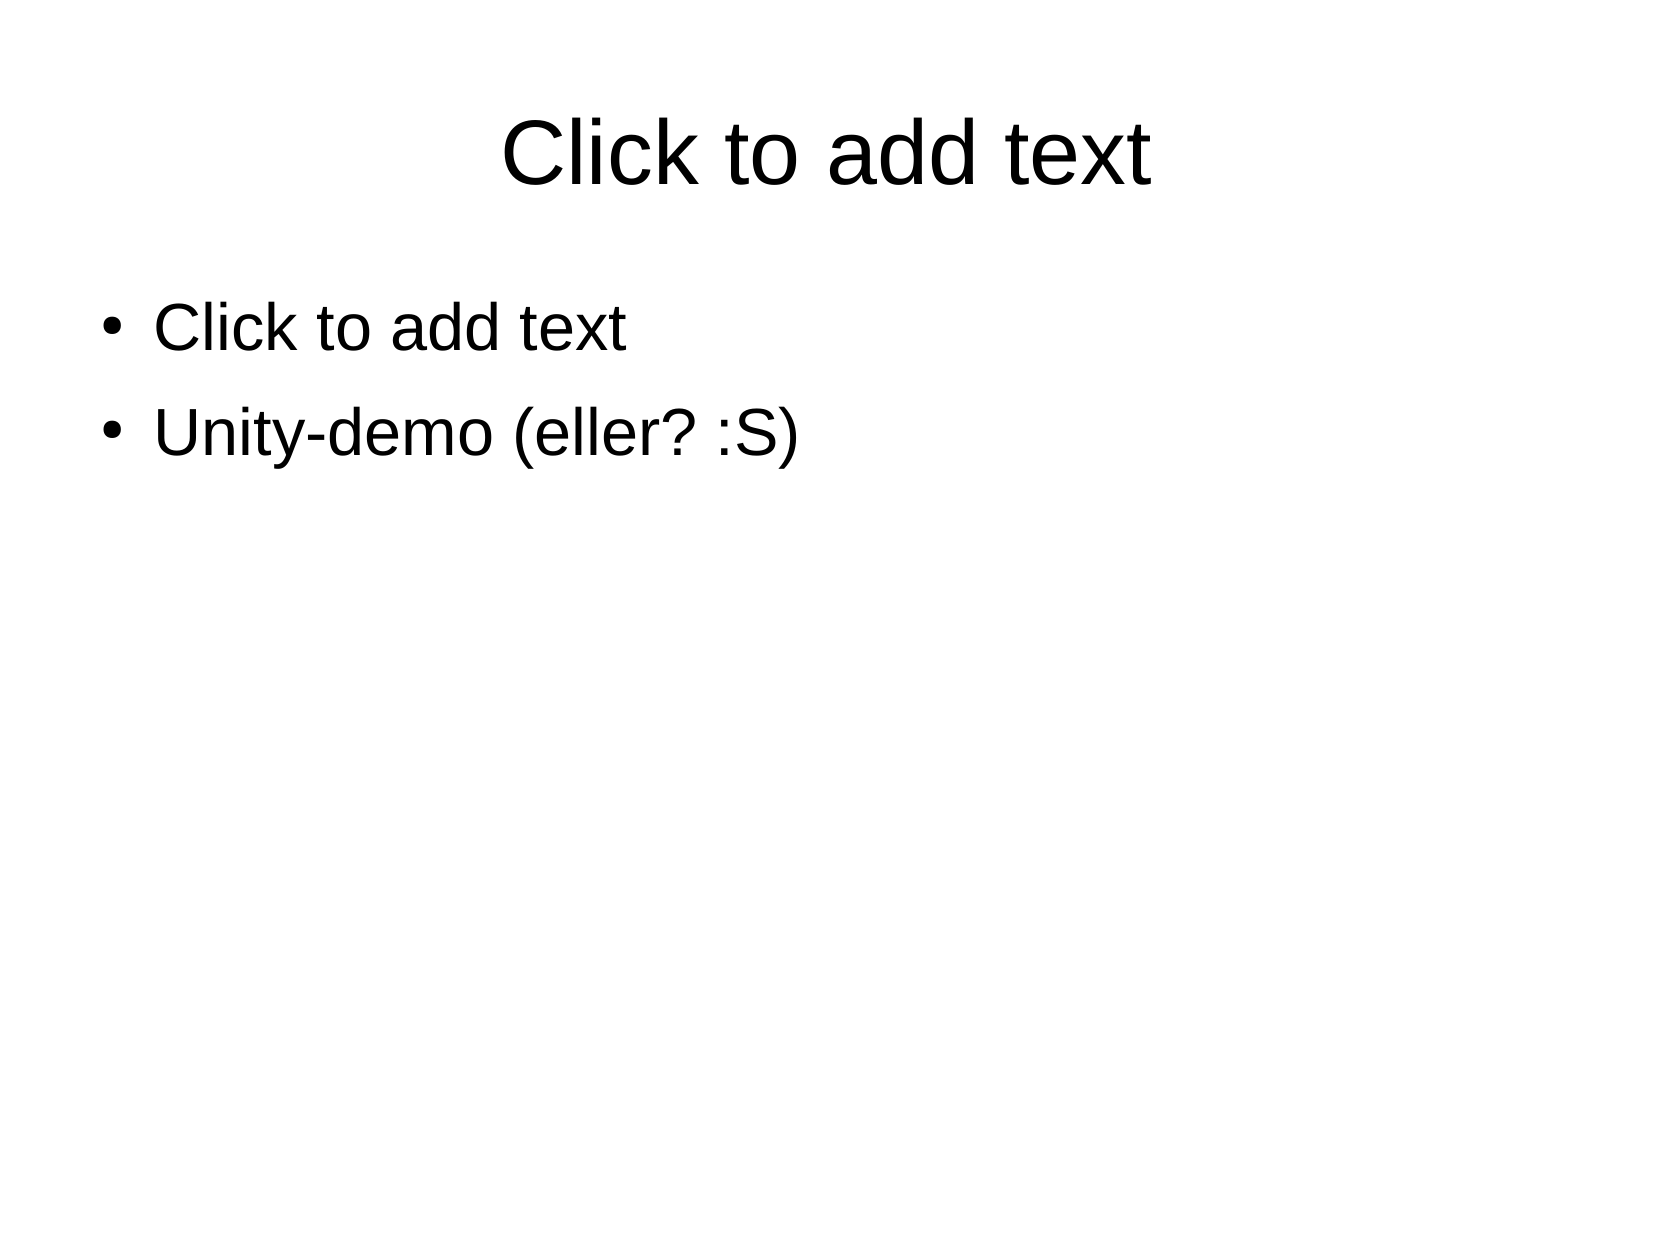

# Click to add text
Click to add text
Unity-demo (eller? :S)